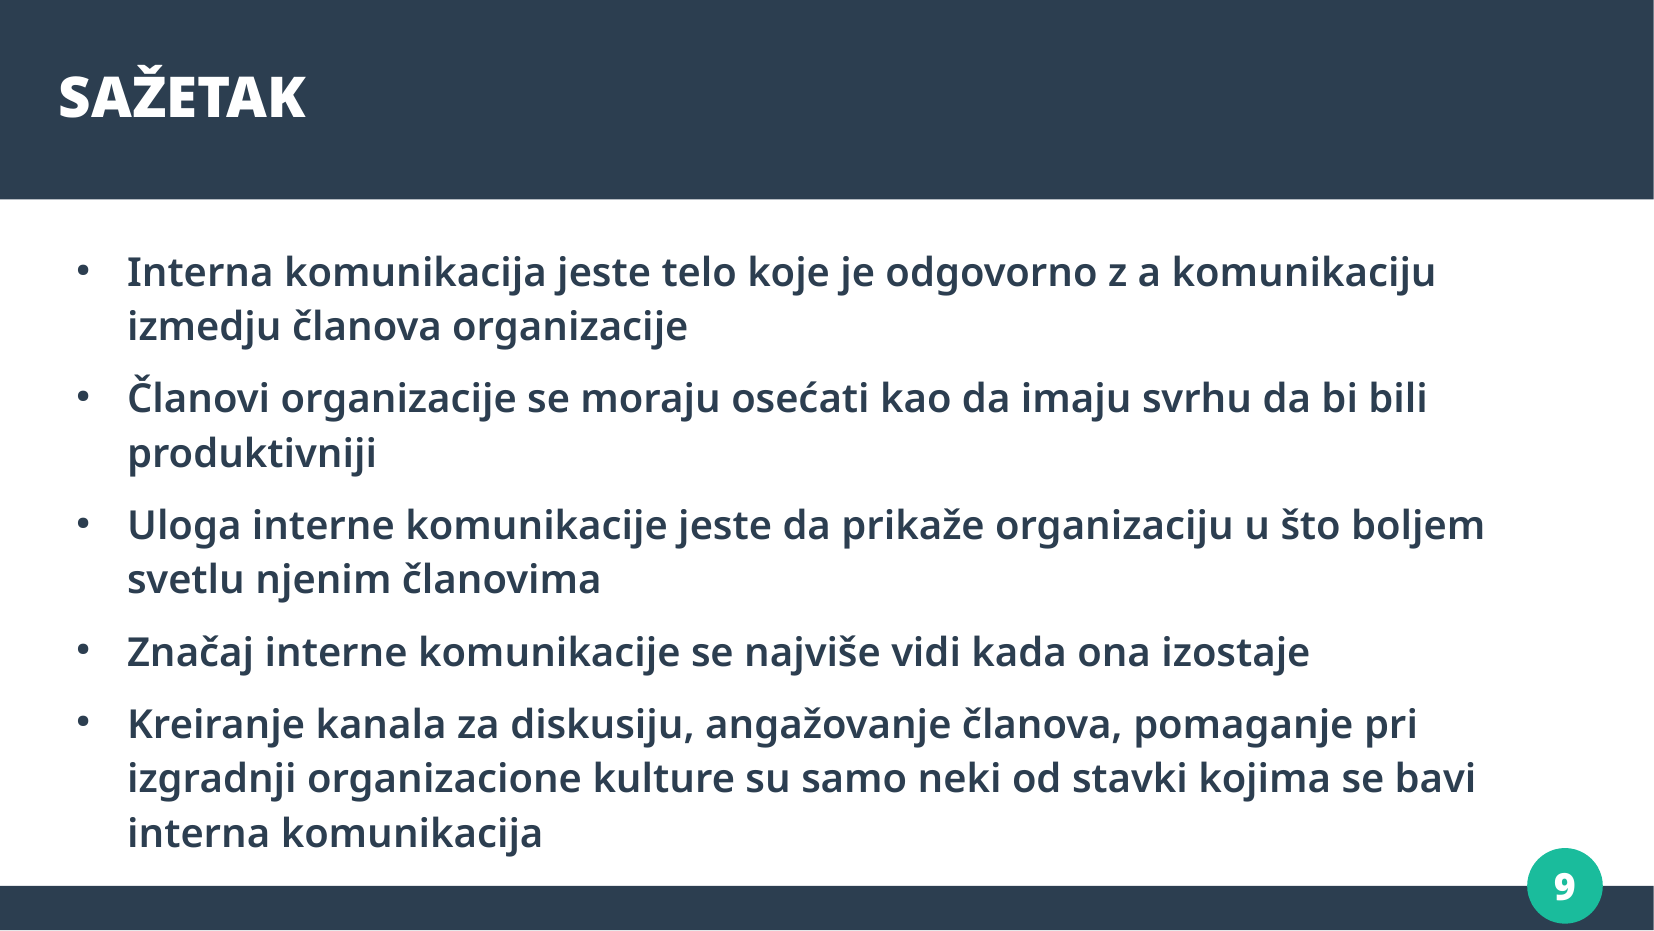

# SAŽETAK
Interna komunikacija jeste telo koje je odgovorno z a komunikaciju izmedju članova organizacije
Članovi organizacije se moraju osećati kao da imaju svrhu da bi bili produktivniji
Uloga interne komunikacije jeste da prikaže organizaciju u što boljem svetlu njenim članovima
Značaj interne komunikacije se najviše vidi kada ona izostaje
Kreiranje kanala za diskusiju, angažovanje članova, pomaganje pri izgradnji organizacione kulture su samo neki od stavki kojima se bavi interna komunikacija